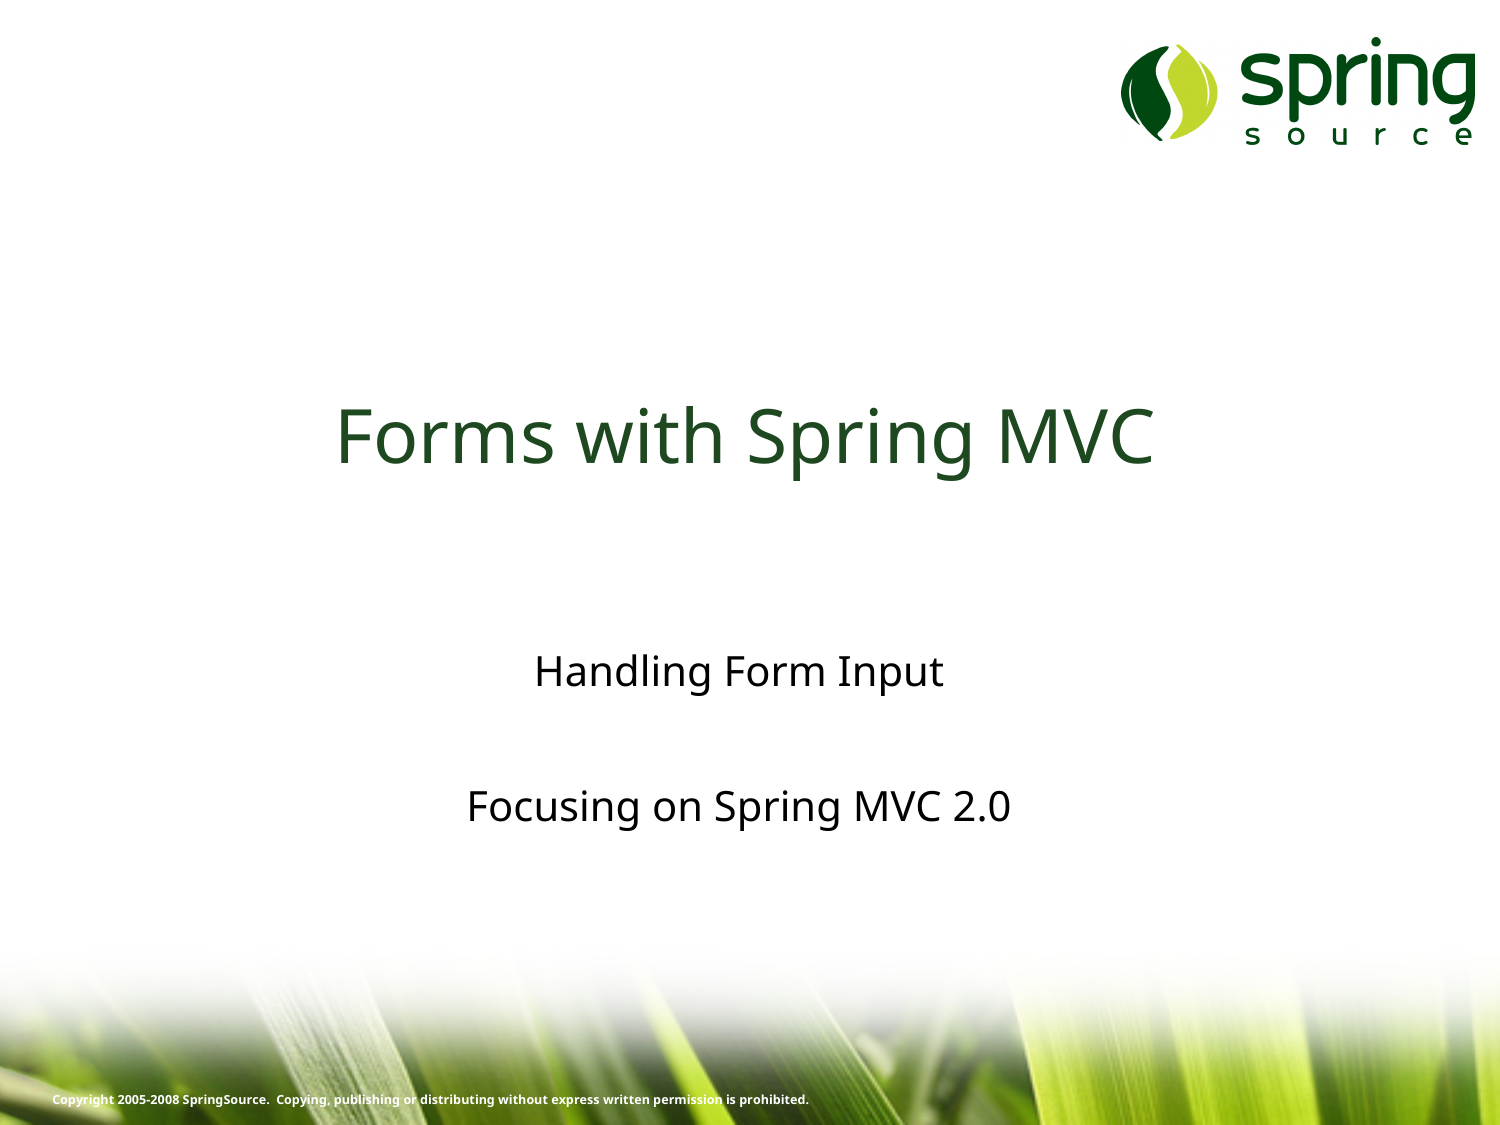

# Forms with Spring MVC
Handling Form Input
Focusing on Spring MVC 2.0